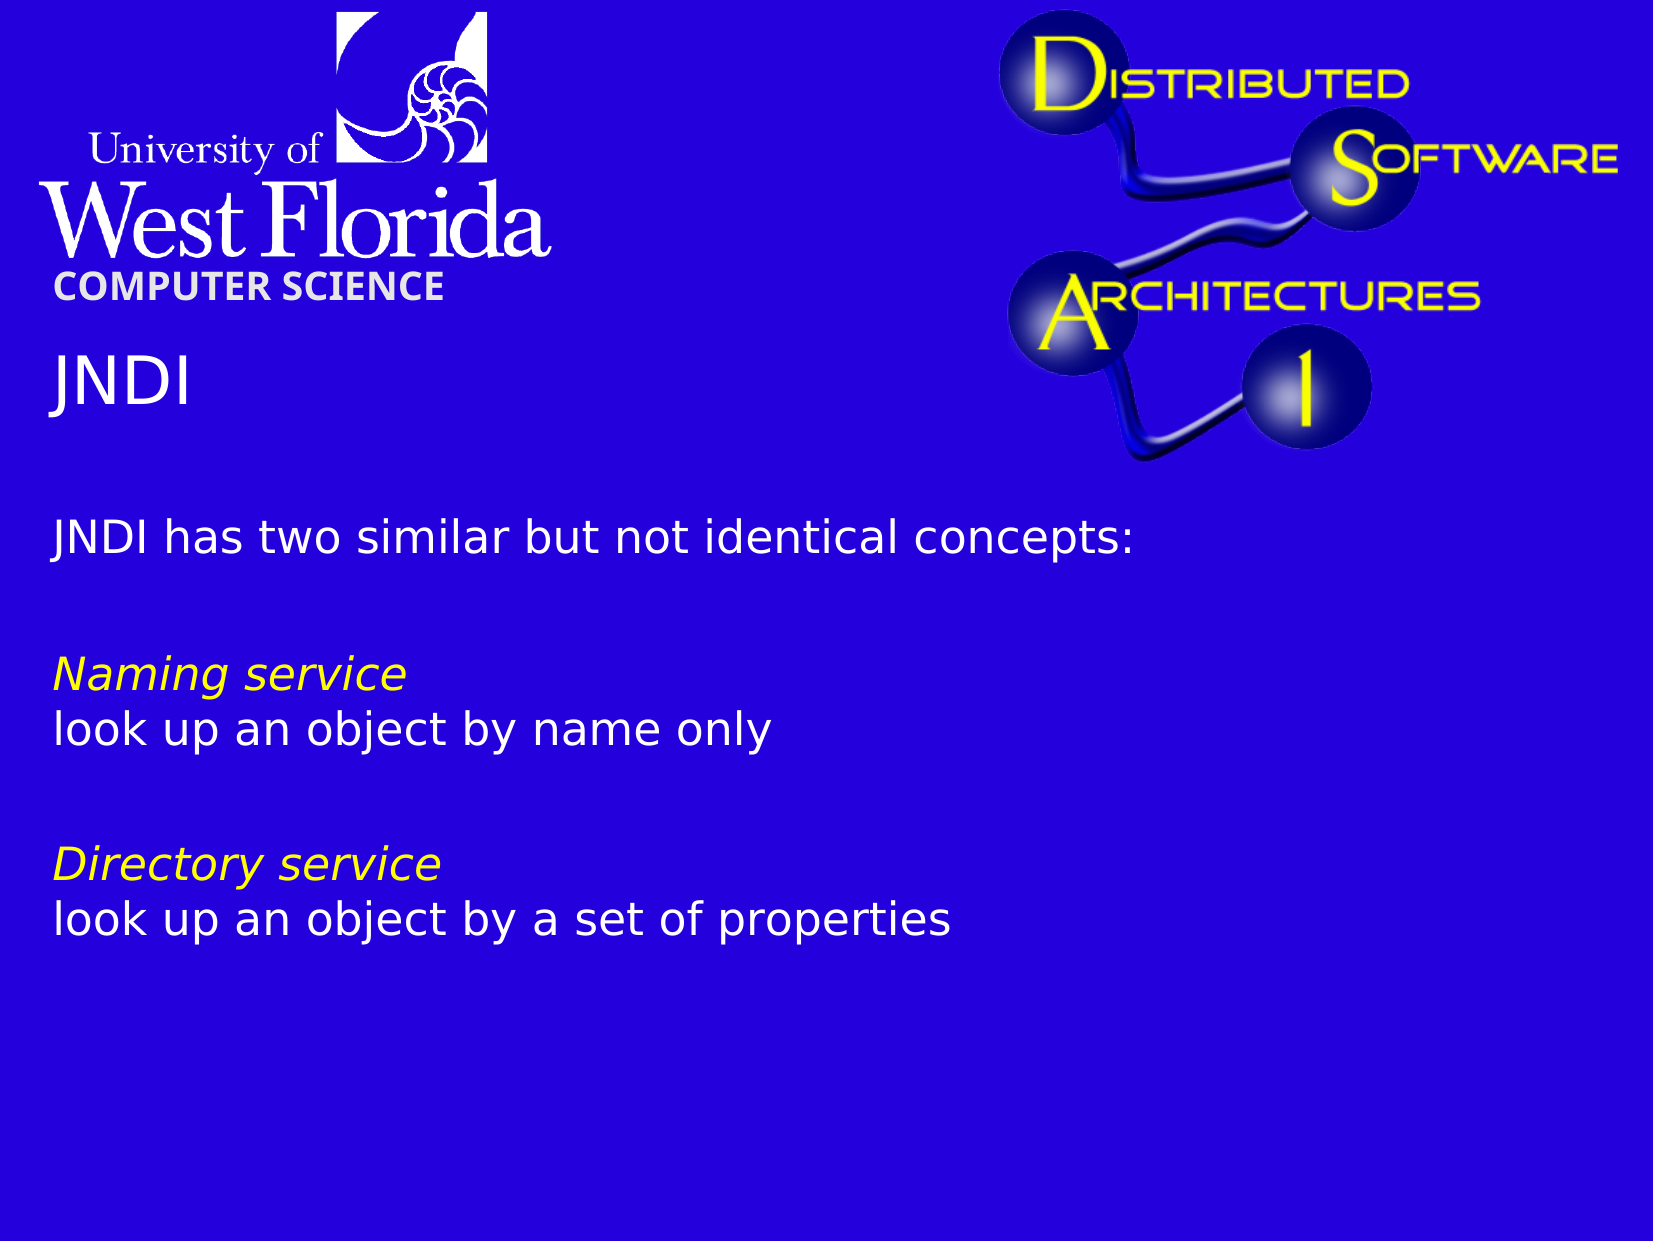

COMPUTER SCIENCE
JNDI
JNDI has two similar but not identical concepts:
Naming service
look up an object by name only
Directory service
look up an object by a set of properties